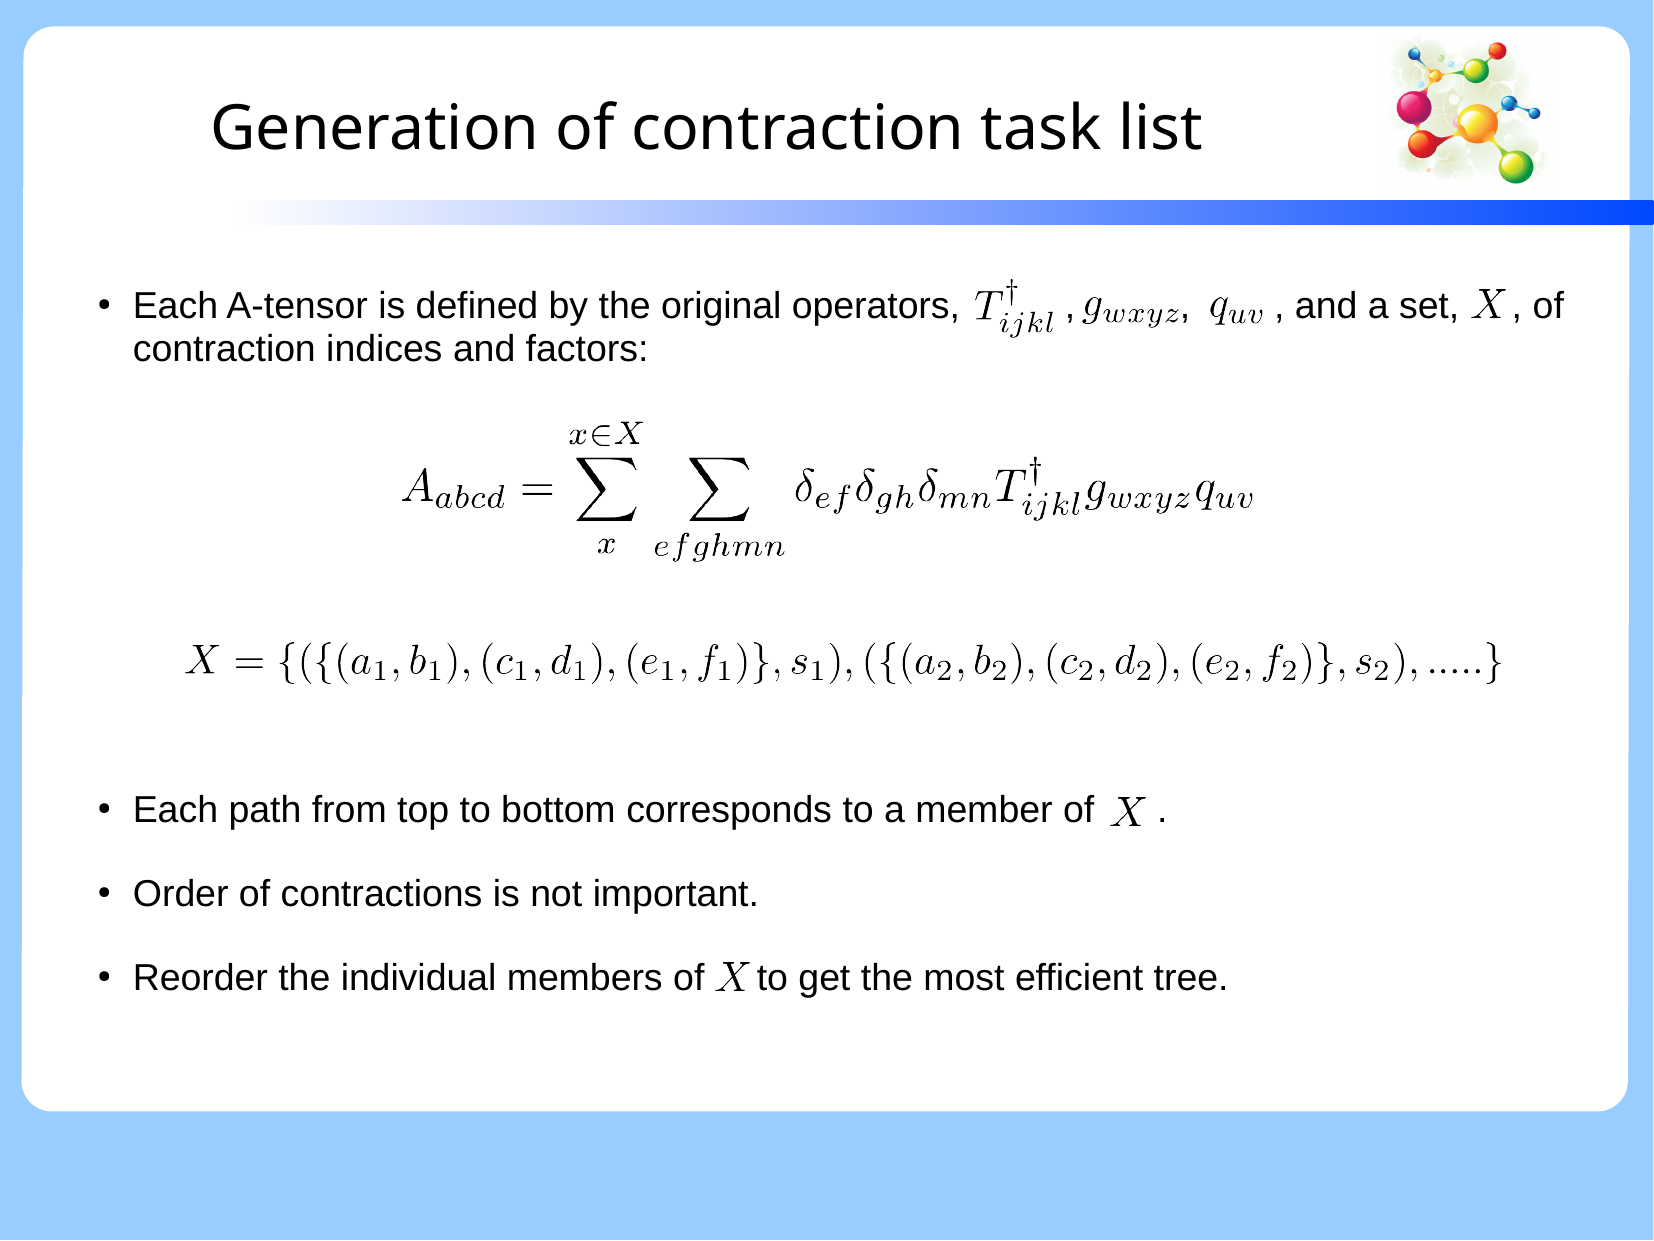

# Generation of contraction task list
Each A-tensor is defined by the original operators, , , , and a set, , of contraction indices and factors:
Each path from top to bottom corresponds to a member of .
Order of contractions is not important.
Reorder the individual members of to get the most efficient tree.